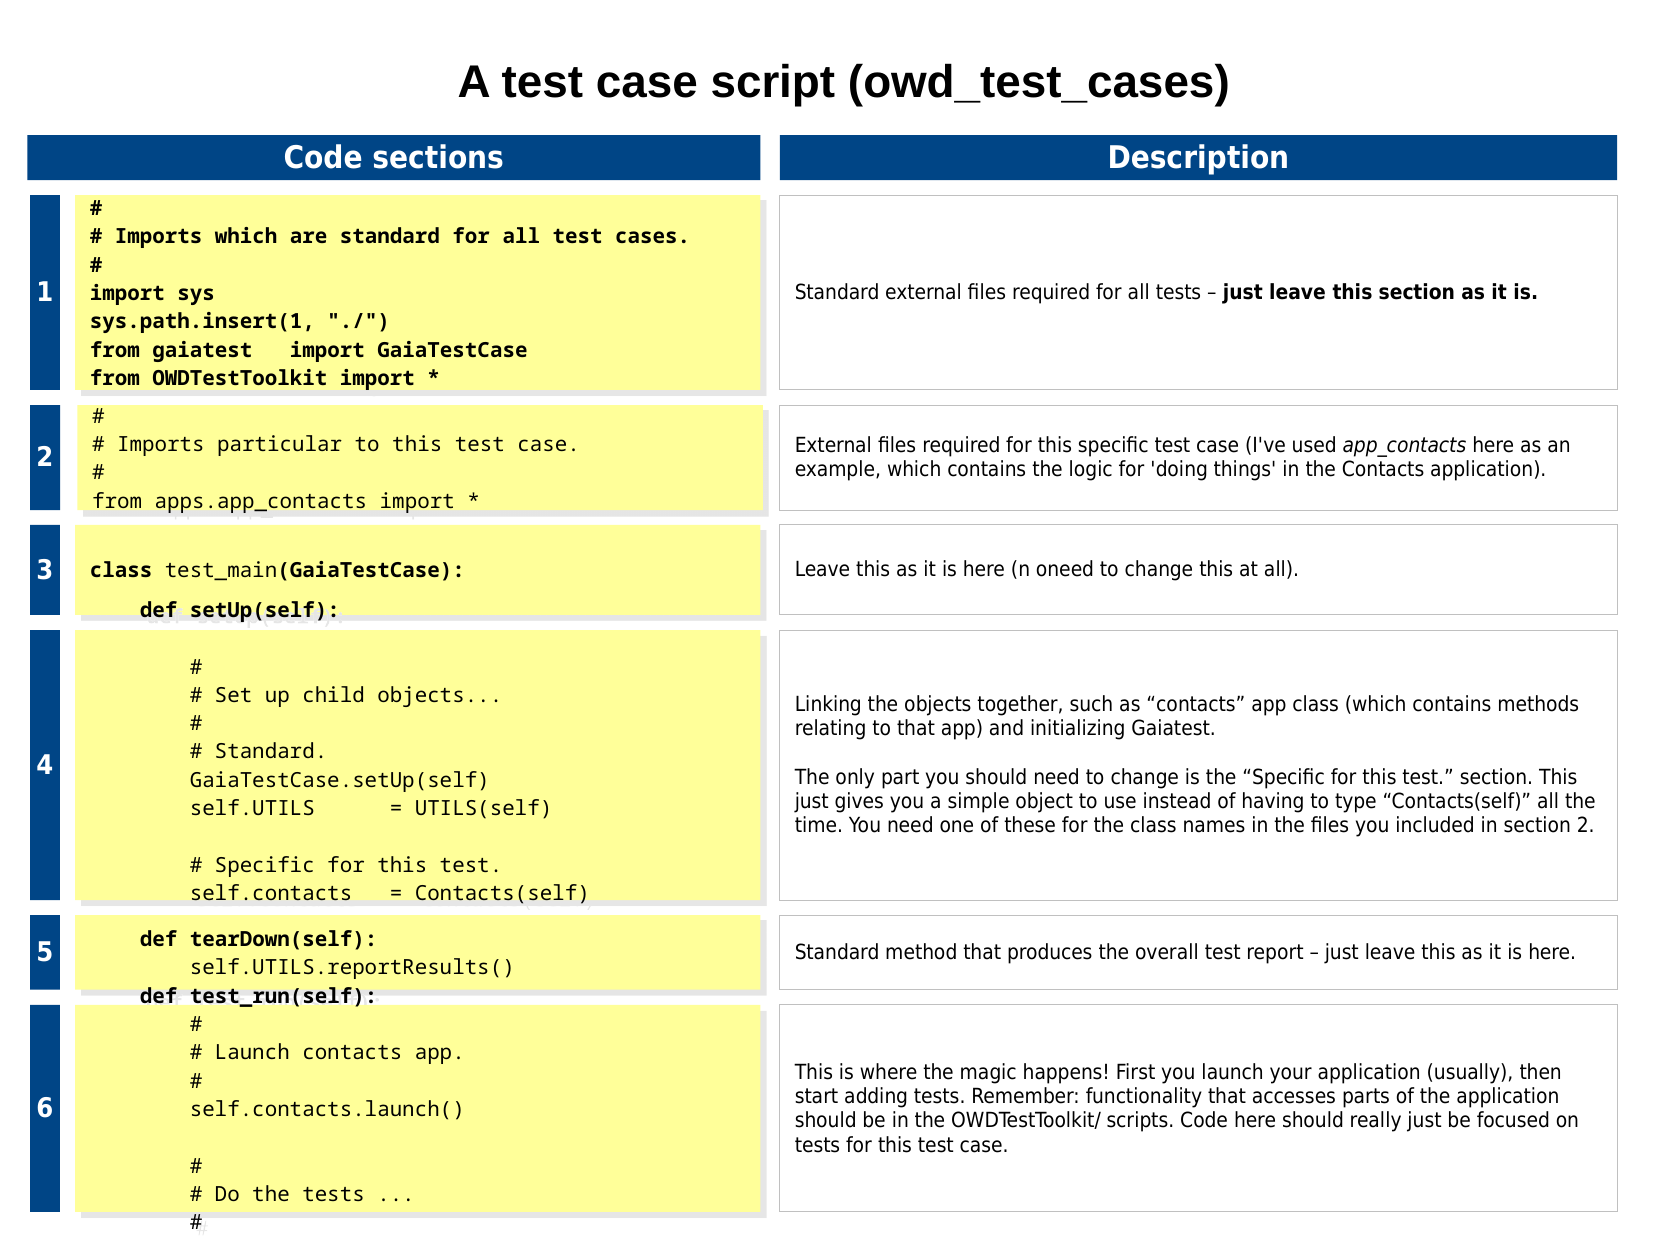

A test case script (owd_test_cases)
Code sections
Description
1
#
# Imports which are standard for all test cases.
#
import sys
sys.path.insert(1, "./")
from gaiatest import GaiaTestCase
from OWDTestToolkit import *
Standard external files required for all tests – just leave this section as it is.
2
#
# Imports particular to this test case.
#
from apps.app_contacts import *
External files required for this specific test case (I've used app_contacts here as an example, which contains the logic for 'doing things' in the Contacts application).
3
class test_main(GaiaTestCase):
Leave this as it is here (n oneed to change this at all).
4
 def setUp(self):
 #
 # Set up child objects...
 #
 # Standard.
 GaiaTestCase.setUp(self)
 self.UTILS = UTILS(self)
 # Specific for this test.
 self.contacts = Contacts(self)
Linking the objects together, such as “contacts” app class (which contains methods relating to that app) and initializing Gaiatest.
The only part you should need to change is the “Specific for this test.” section. This just gives you a simple object to use instead of having to type “Contacts(self)” all the time. You need one of these for the class names in the files you included in section 2.
5
 def tearDown(self):
 self.UTILS.reportResults()
Standard method that produces the overall test report – just leave this as it is here.
6
 def test_run(self):
 #
 # Launch contacts app.
 #
 self.contacts.launch()
 #
 # Do the tests ...
 #
This is where the magic happens! First you launch your application (usually), then start adding tests. Remember: functionality that accesses parts of the application should be in the OWDTestToolkit/ scripts. Code here should really just be focused on tests for this test case.